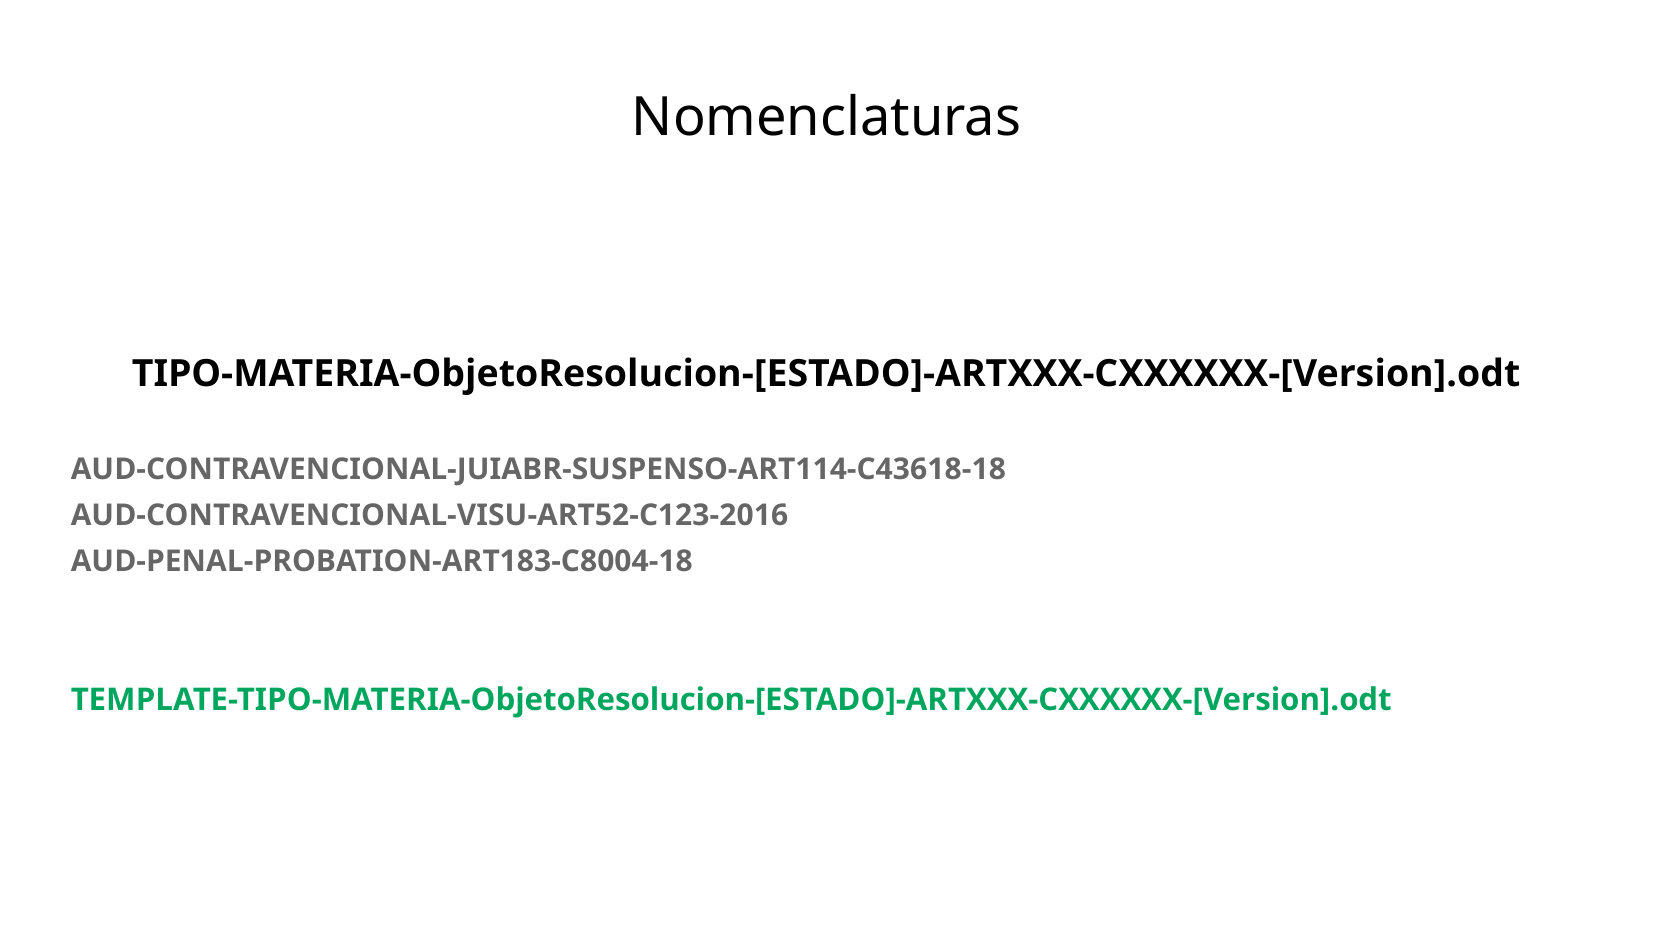

# Nomenclaturas
TIPO-MATERIA-ObjetoResolucion-[ESTADO]-ARTXXX-CXXXXXX-[Version].odt
AUD-CONTRAVENCIONAL-JUIABR-SUSPENSO-ART114-C43618-18
AUD-CONTRAVENCIONAL-VISU-ART52-C123-2016
AUD-PENAL-PROBATION-ART183-C8004-18
TEMPLATE-TIPO-MATERIA-ObjetoResolucion-[ESTADO]-ARTXXX-CXXXXXX-[Version].odt